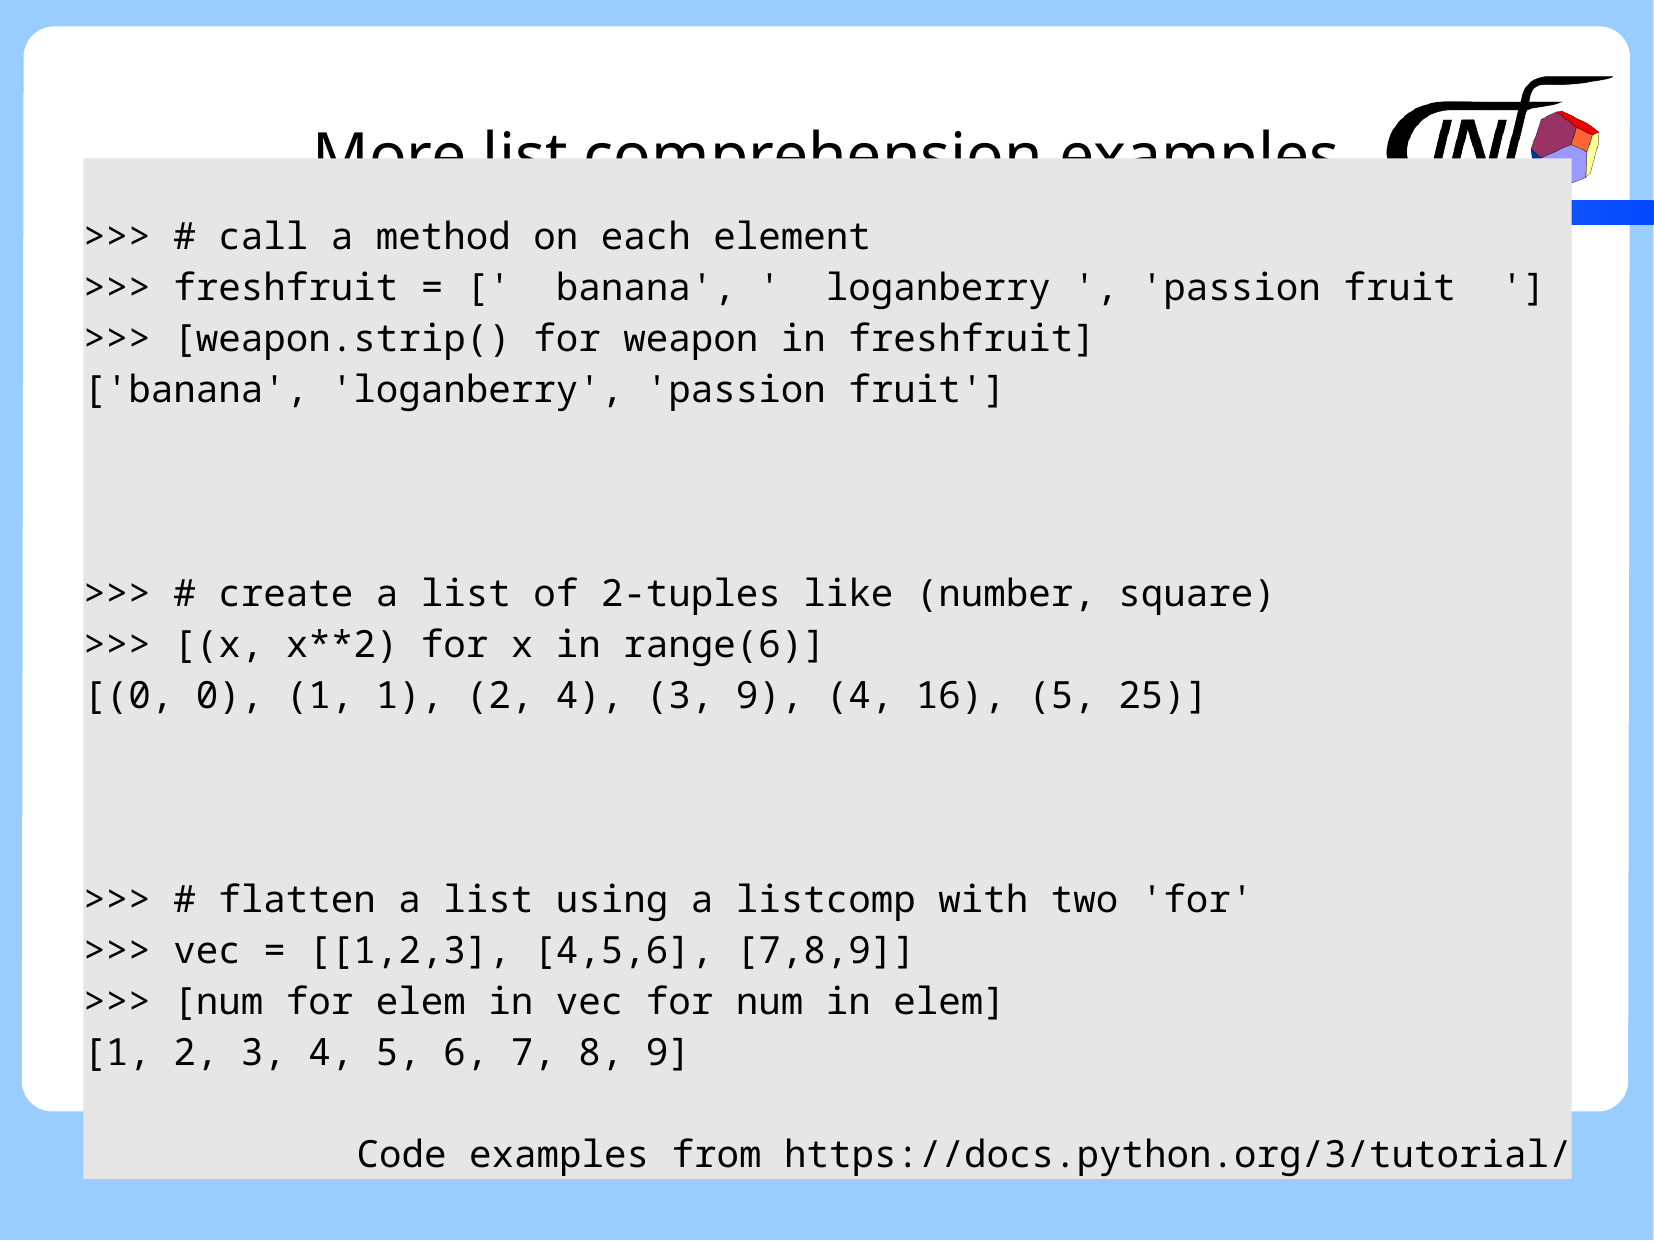

# More list comprehension examples
>>> # call a method on each element
>>> freshfruit = [' banana', ' loganberry ', 'passion fruit ']
>>> [weapon.strip() for weapon in freshfruit]
['banana', 'loganberry', 'passion fruit']
>>> # create a list of 2-tuples like (number, square)
>>> [(x, x**2) for x in range(6)]
[(0, 0), (1, 1), (2, 4), (3, 9), (4, 16), (5, 25)]
>>> # flatten a list using a listcomp with two 'for'
>>> vec = [[1,2,3], [4,5,6], [7,8,9]]
>>> [num for elem in vec for num in elem]
[1, 2, 3, 4, 5, 6, 7, 8, 9]
Code examples from https://docs.python.org/3/tutorial/